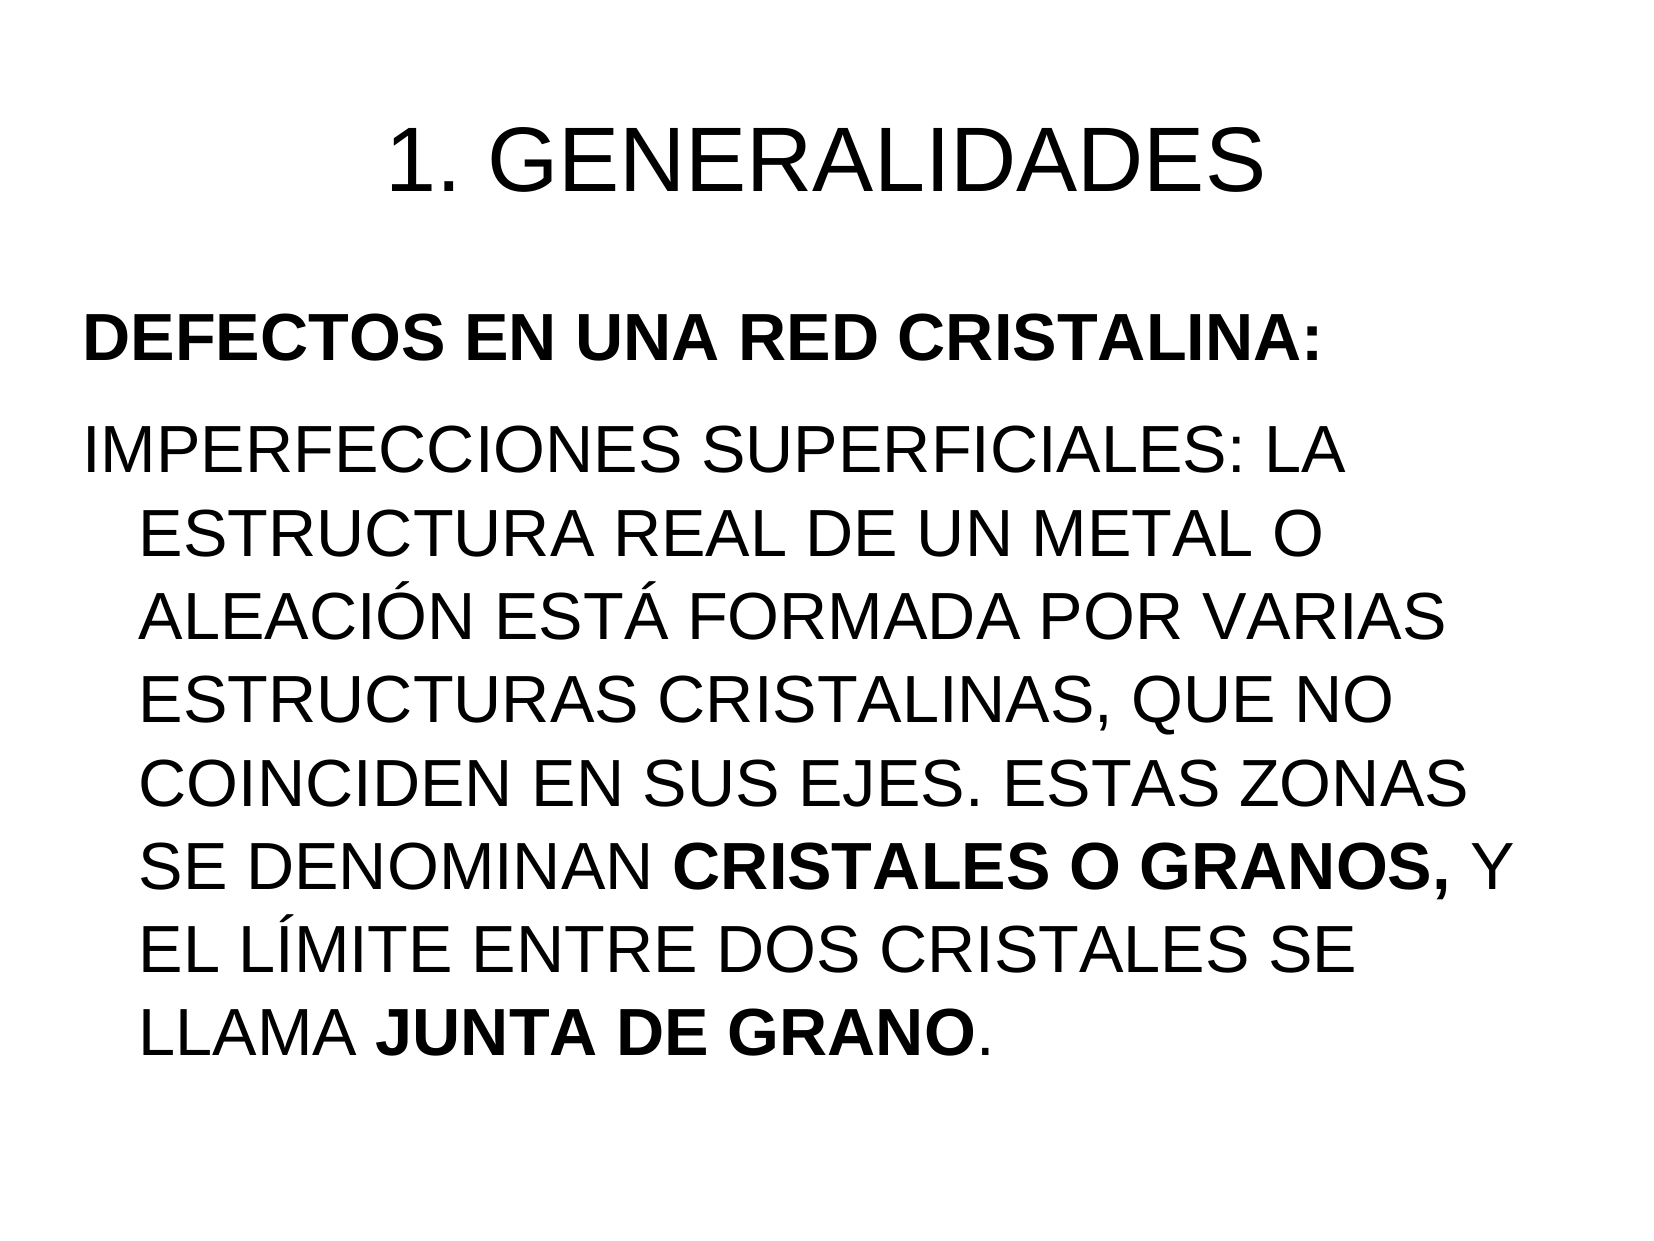

# 1. GENERALIDADES
DEFECTOS EN UNA RED CRISTALINA:
IMPERFECCIONES SUPERFICIALES: LA ESTRUCTURA REAL DE UN METAL O ALEACIÓN ESTÁ FORMADA POR VARIAS ESTRUCTURAS CRISTALINAS, QUE NO COINCIDEN EN SUS EJES. ESTAS ZONAS SE DENOMINAN CRISTALES O GRANOS, Y EL LÍMITE ENTRE DOS CRISTALES SE LLAMA JUNTA DE GRANO.